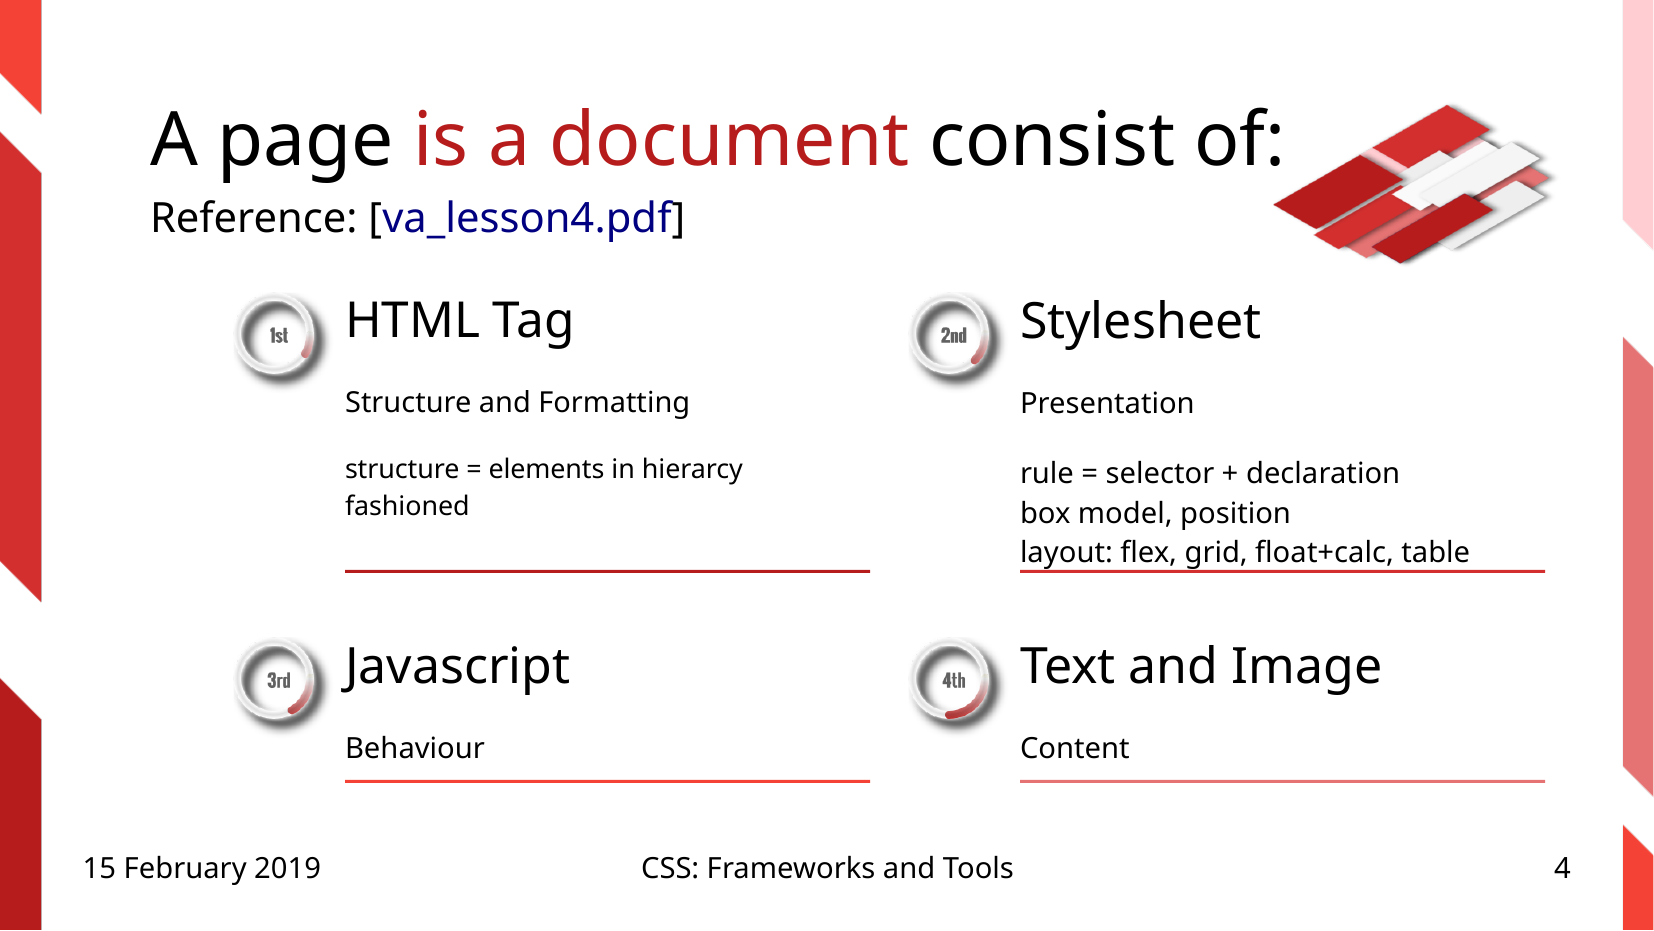

# A page is a document consist of: Reference: [va_lesson4.pdf]
HTML Tag
Structure and Formatting
structure = elements in hierarcy fashioned
Stylesheet
Presentation
rule = selector + declaration
box model, position
layout: flex, grid, float+calc, table
Javascript
Behaviour
Text and Image
Content
15 February 2019
CSS: Frameworks and Tools
4